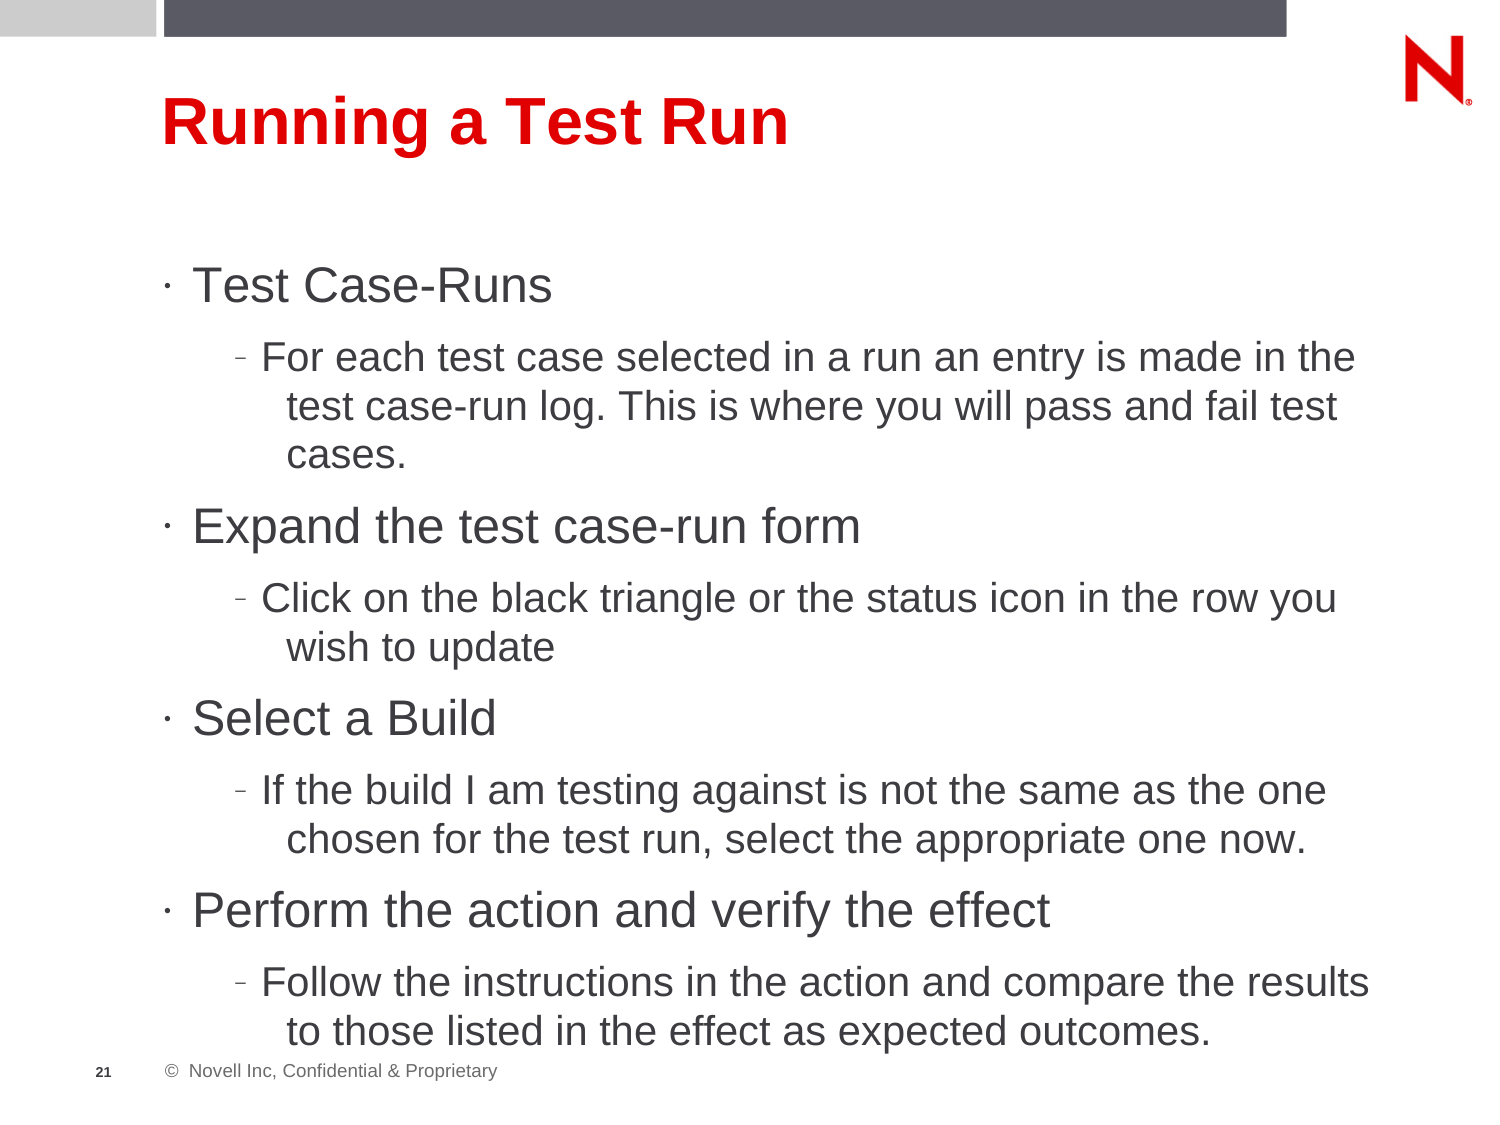

# Running a Test Run
Test Case-Runs
For each test case selected in a run an entry is made in the test case-run log. This is where you will pass and fail test cases.
Expand the test case-run form
Click on the black triangle or the status icon in the row you wish to update
Select a Build
If the build I am testing against is not the same as the one chosen for the test run, select the appropriate one now.
Perform the action and verify the effect
Follow the instructions in the action and compare the results to those listed in the effect as expected outcomes.